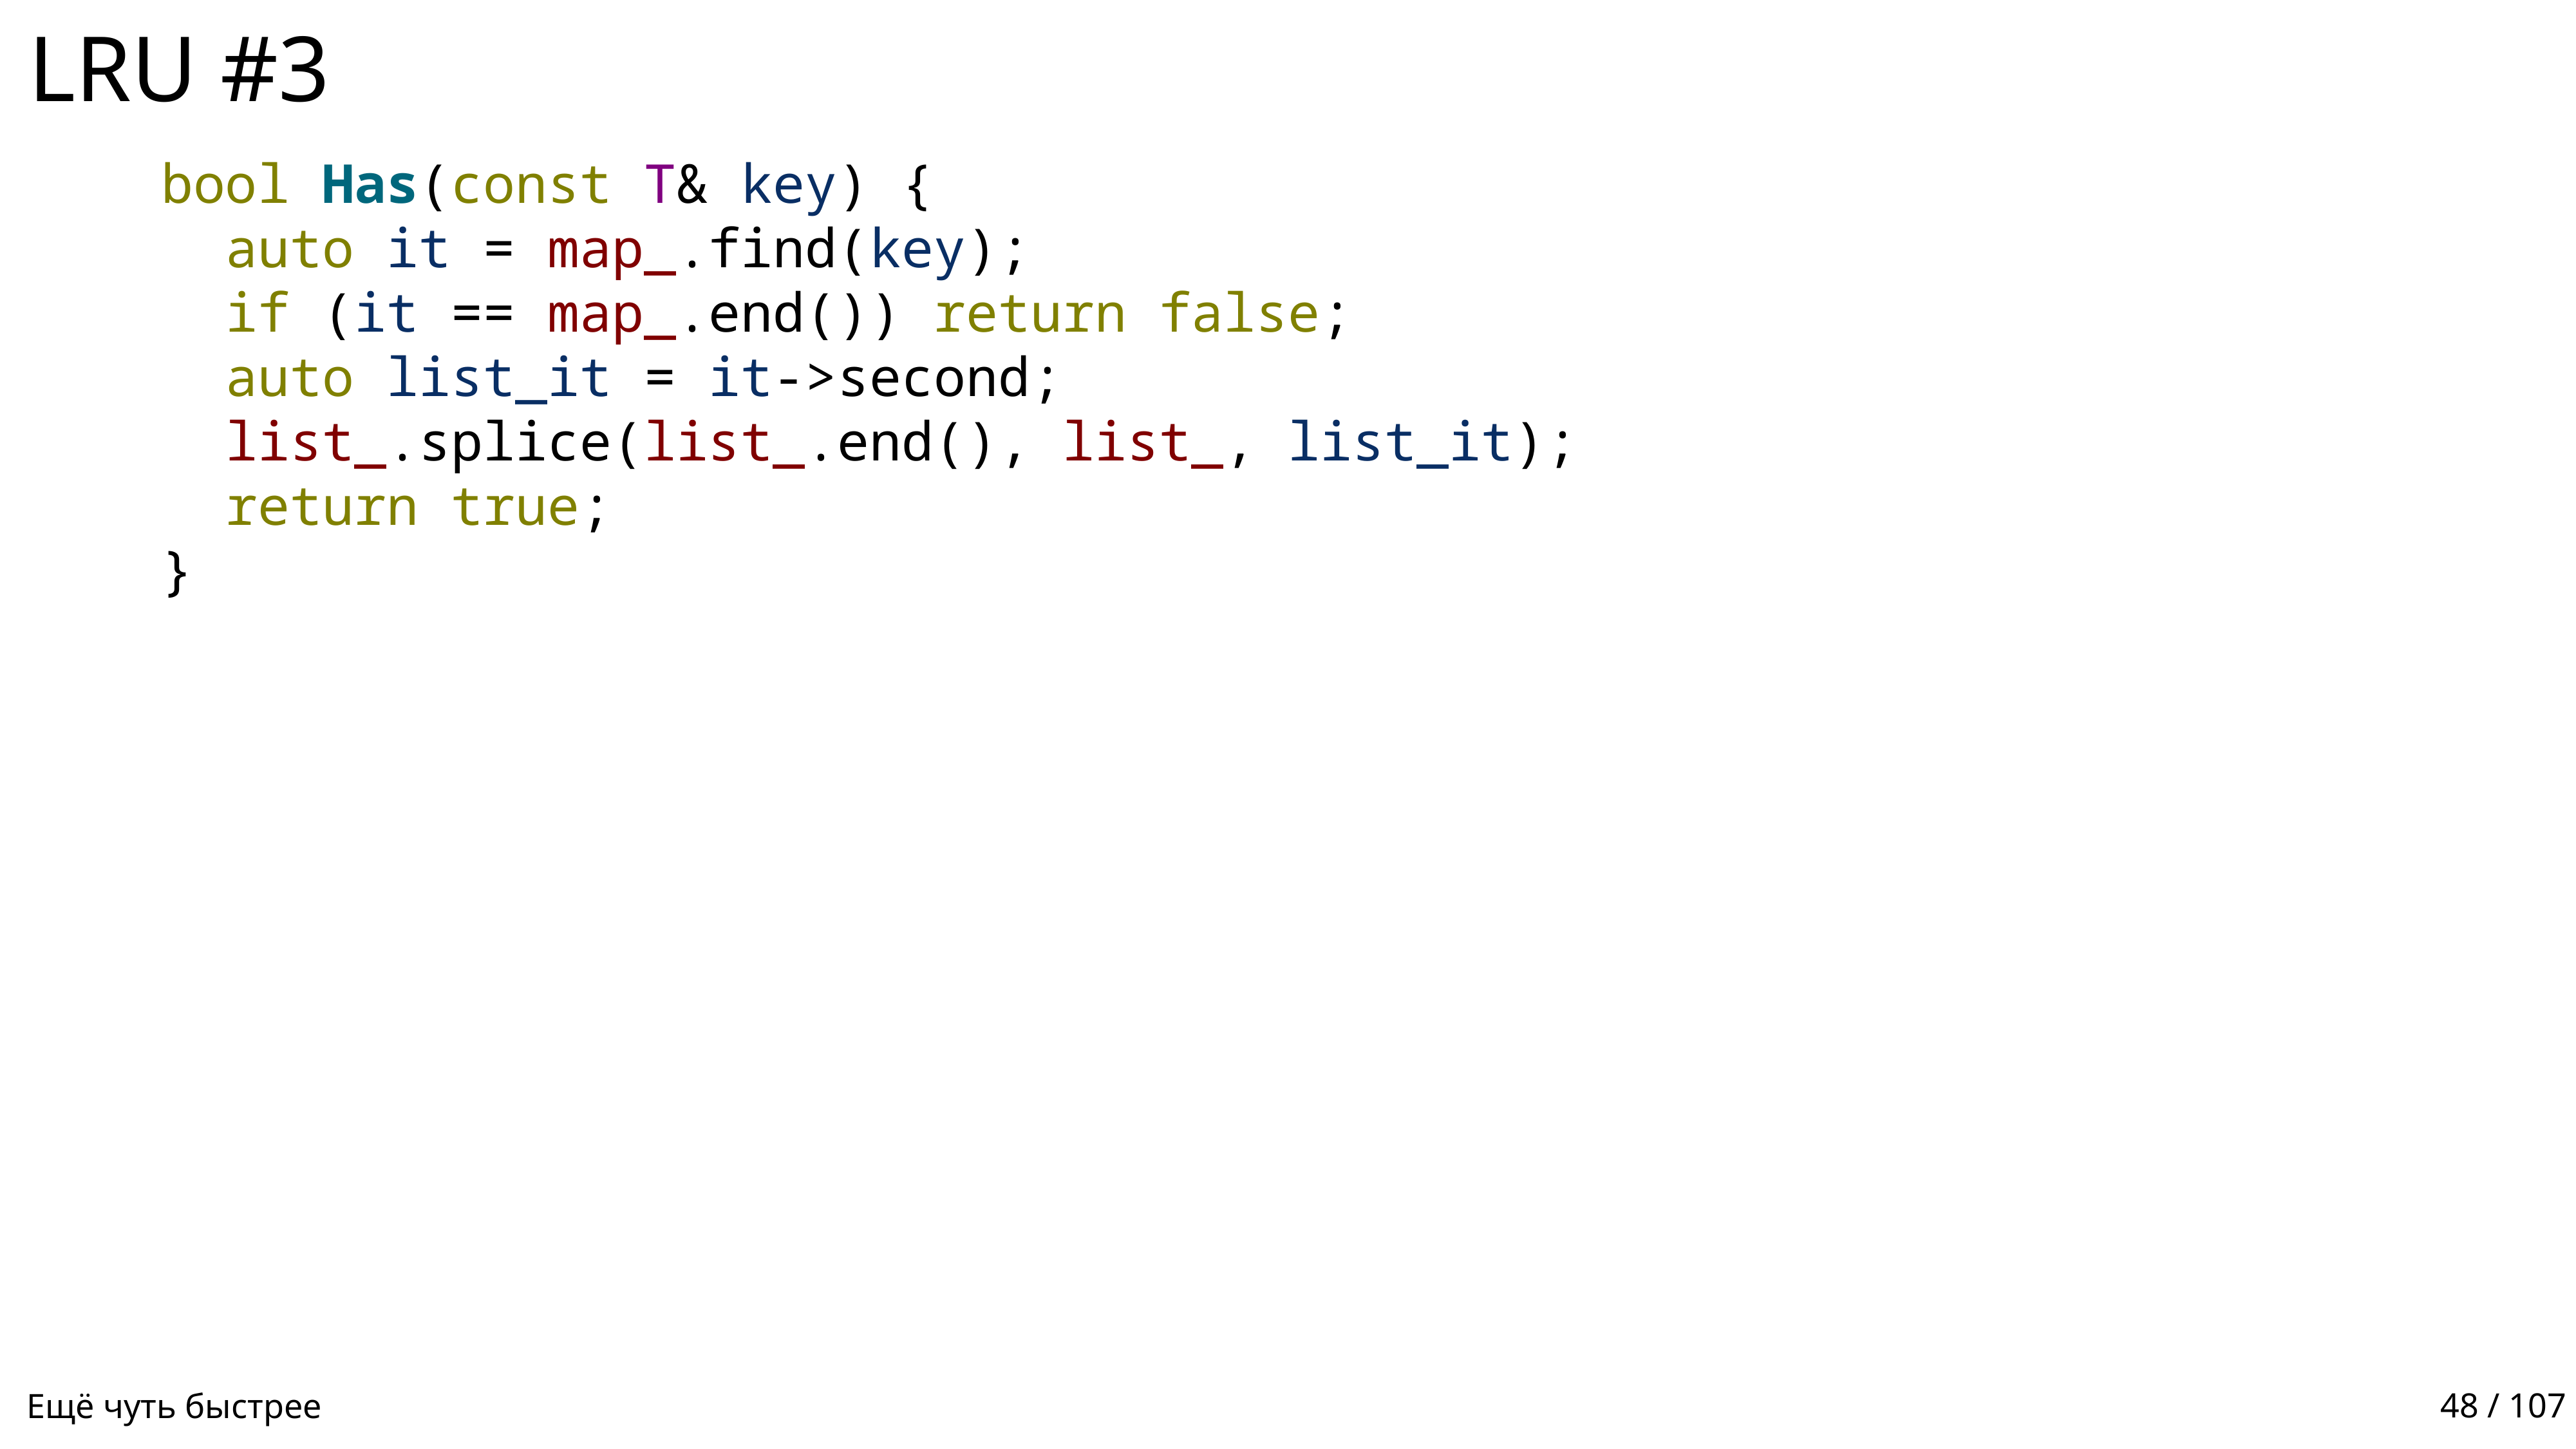

# LRU #3
 bool Has(const T& key) {
 auto it = map_.find(key);
 if (it == map_.end()) return false;
 auto list_it = it->second;
 list_.splice(list_.end(), list_, list_it);
 return true;
 }
Ещё чуть быстрее